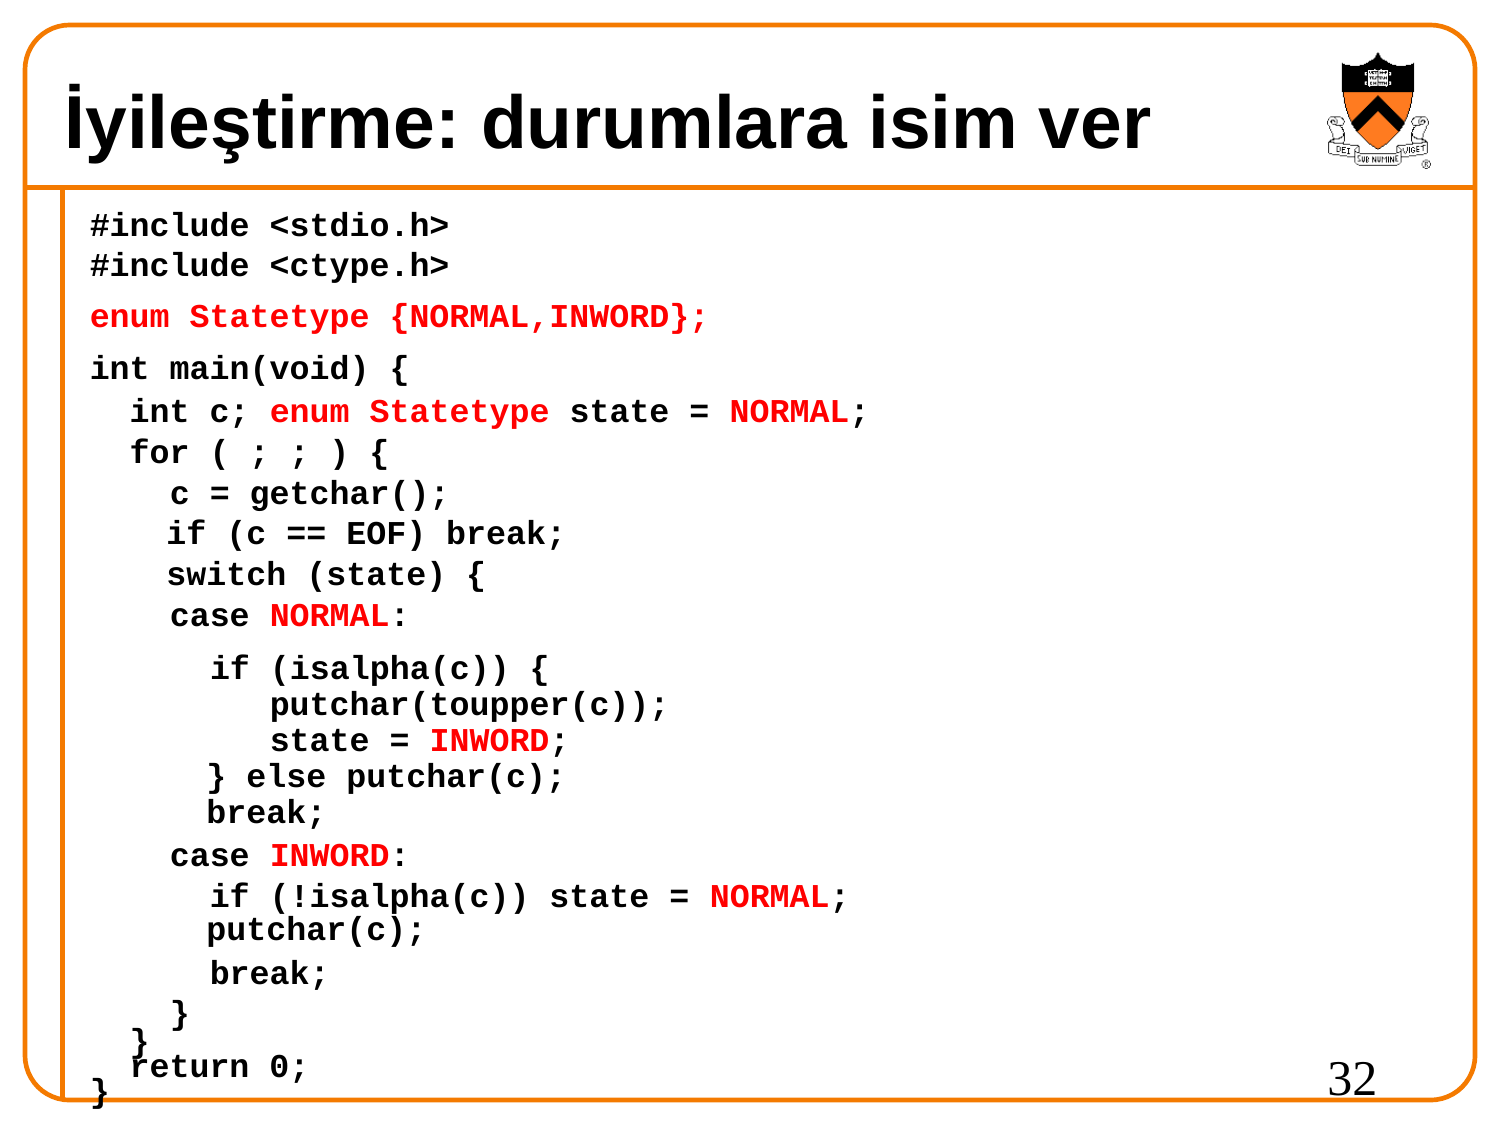

İyileştirme: durumlara isim ver
# #include <stdio.h>
#include <ctype.h>
enum Statetype {NORMAL,INWORD};
int main(void) {
 int c; enum Statetype state = NORMAL;
 for ( ; ; ) {
 c = getchar();
	 if (c == EOF) break;
	 switch (state) {
 case NORMAL:
 if (isalpha(c)) {
 putchar(toupper(c));
 state = INWORD;
	 } else putchar(c);
	 break;
 case INWORD:
 if (!isalpha(c)) state = NORMAL;
	 putchar(c);
 break;
 }
 }
 return 0;
}
32